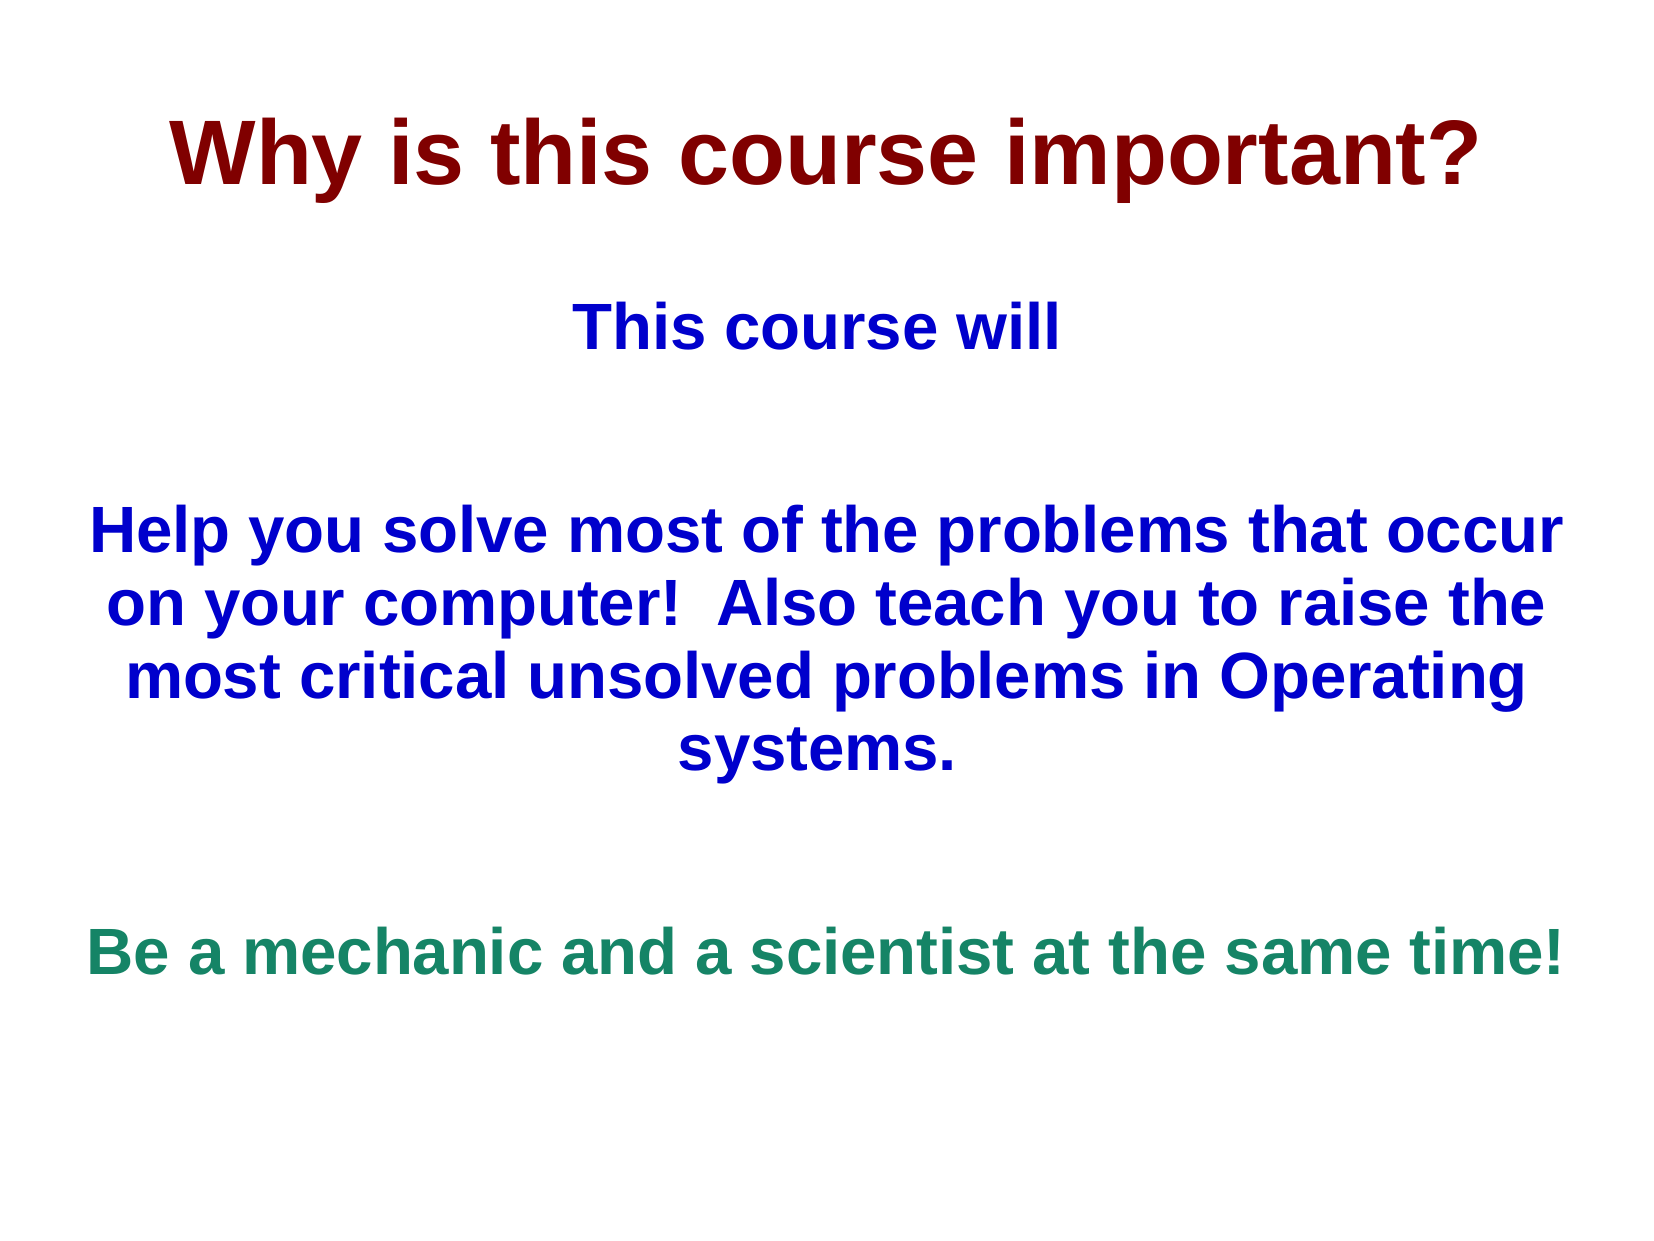

# Why is this course important?
This course will
Help you solve most of the problems that occur on your computer! Also teach you to raise the most critical unsolved problems in Operating systems.
Be a mechanic and a scientist at the same time!